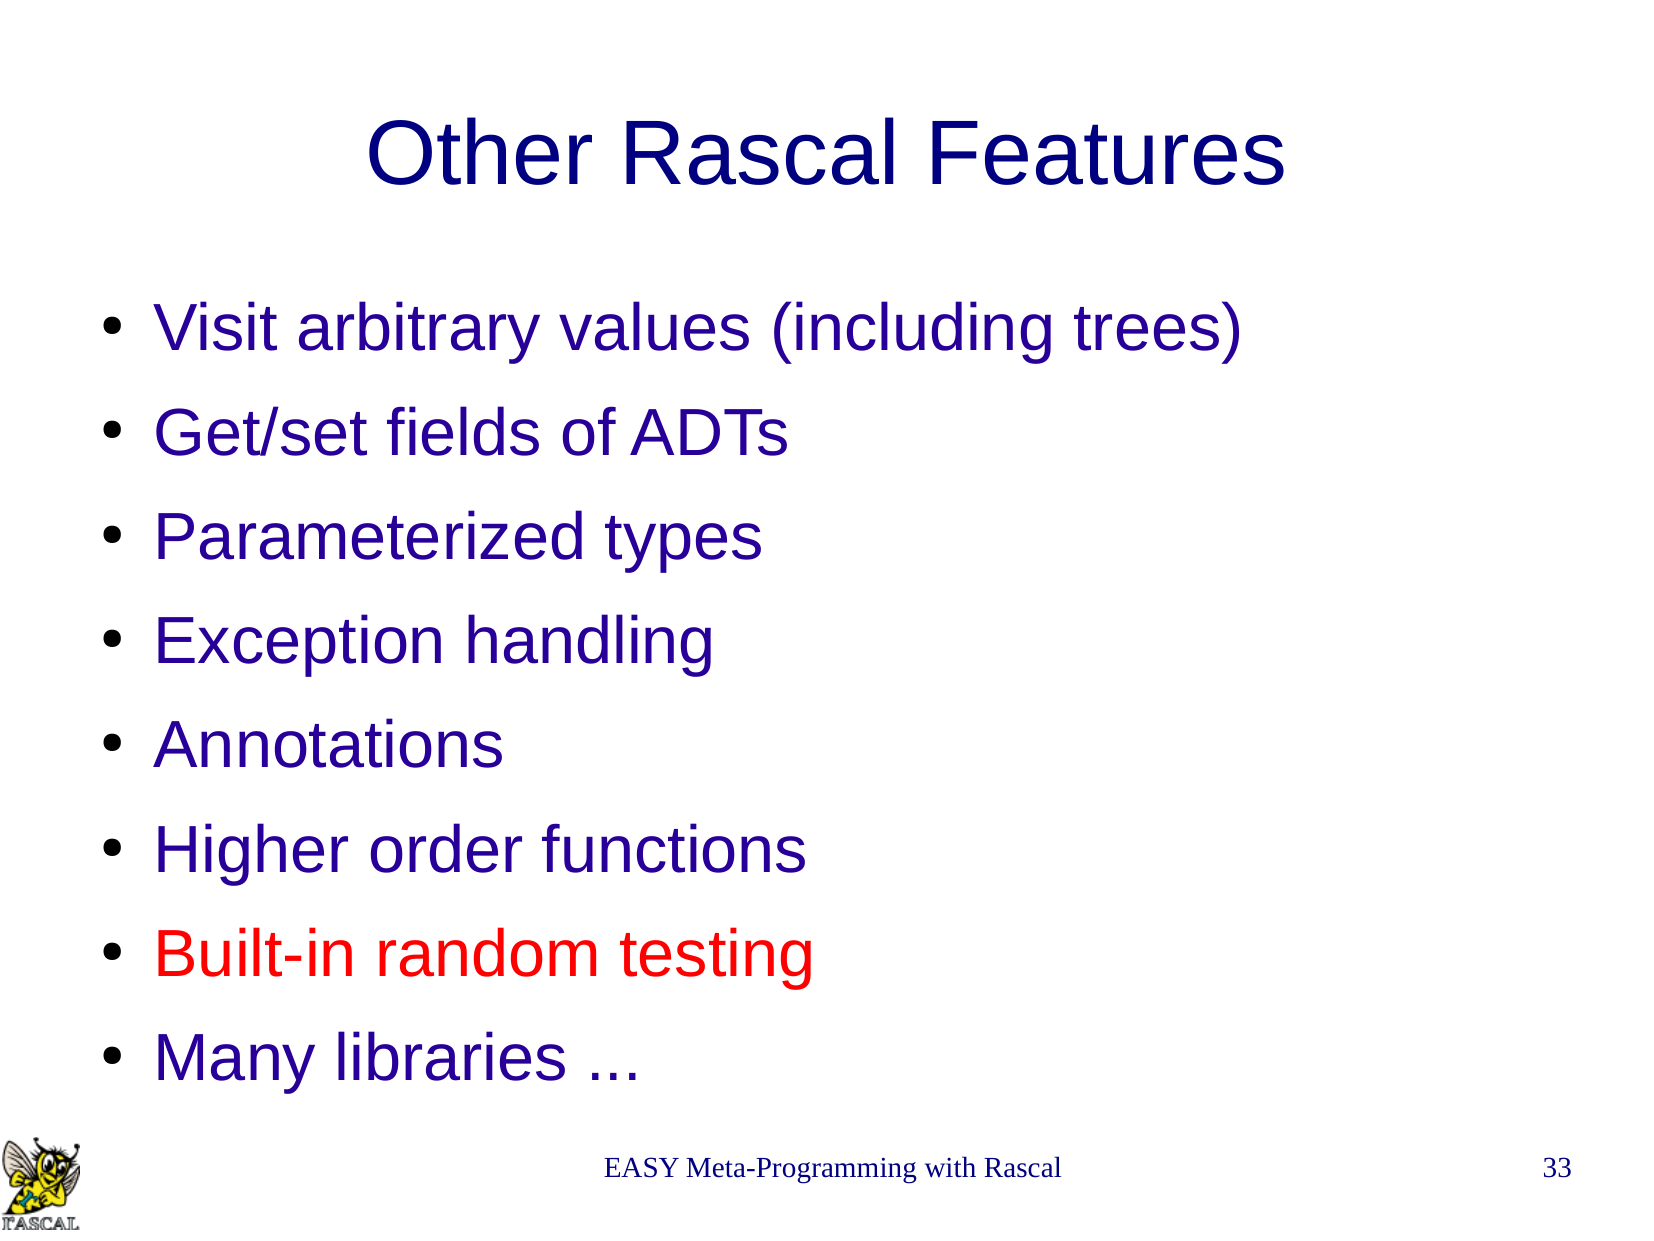

# Other Rascal Features
Visit arbitrary values (including trees)
Get/set fields of ADTs
Parameterized types
Exception handling
Annotations
Higher order functions
Built-in random testing
Many libraries ...
33